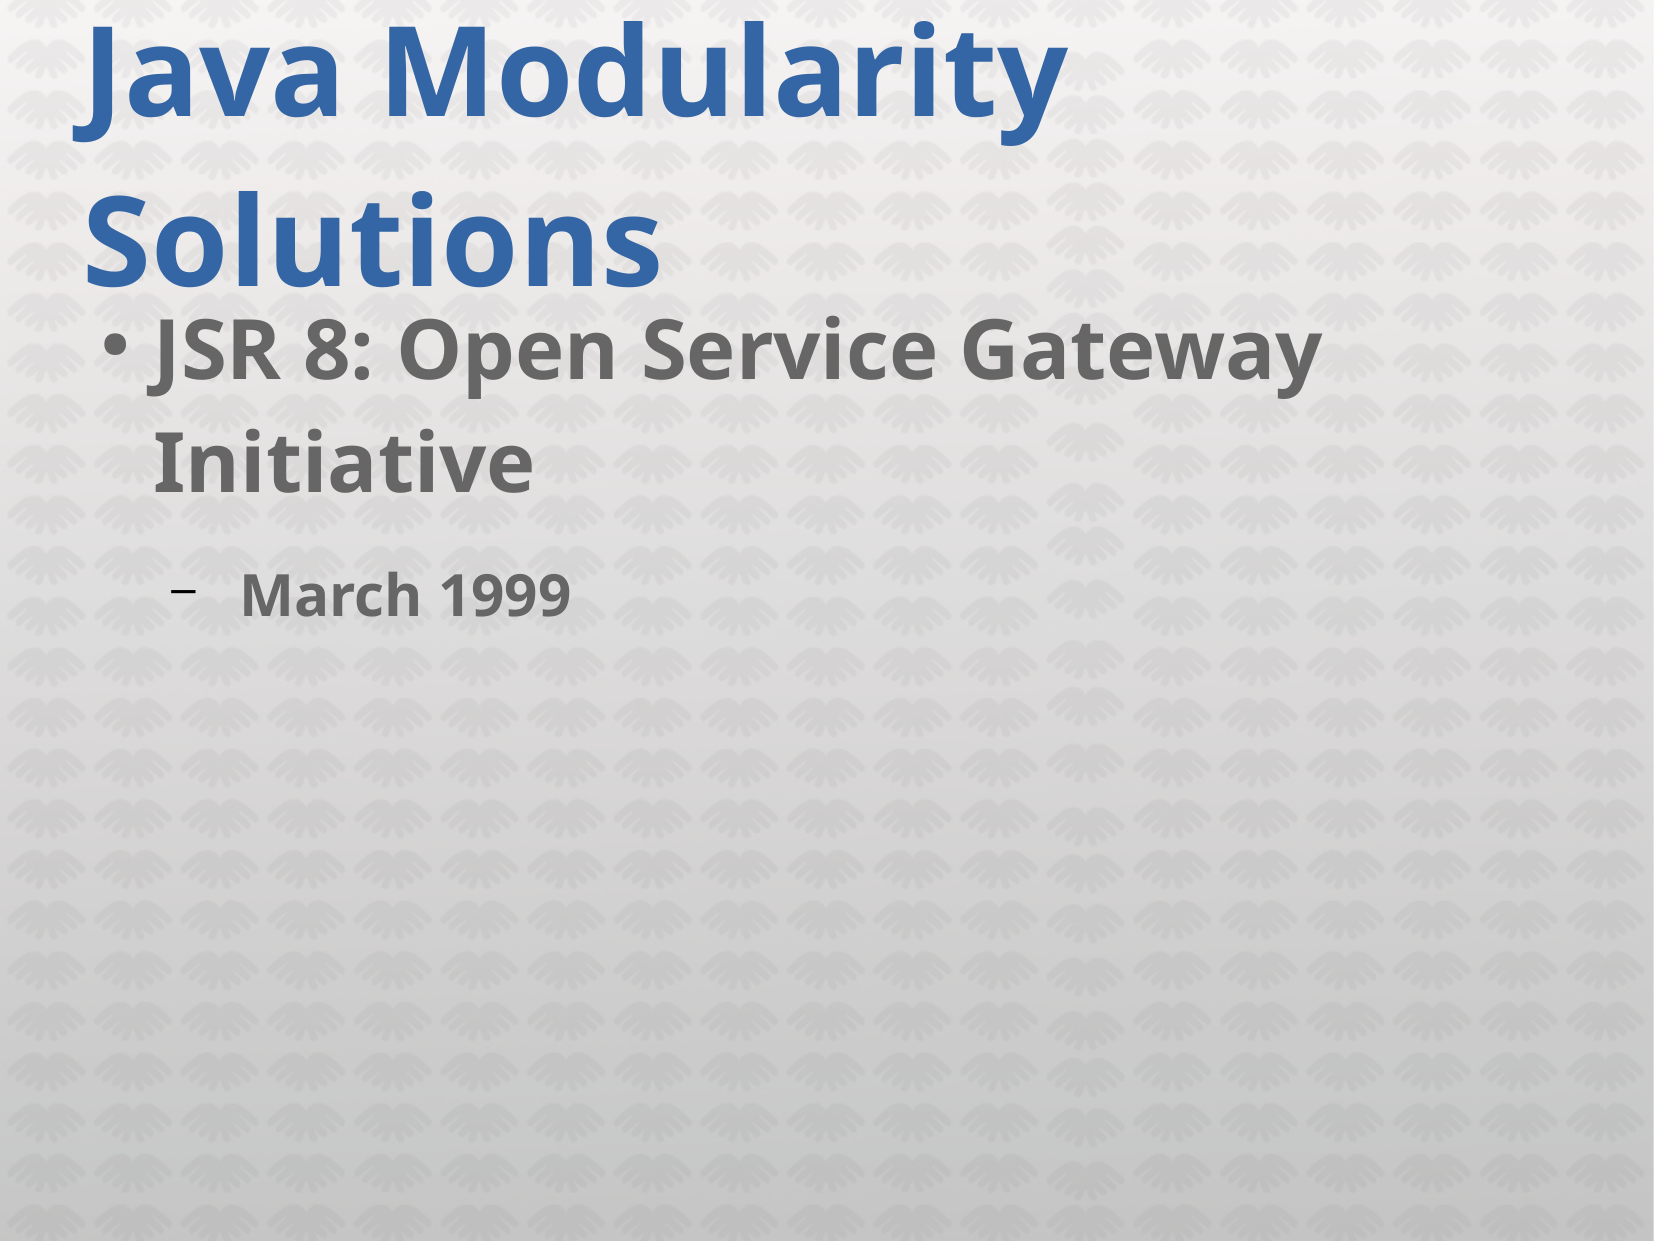

# Java Modularity Solutions
JSR 8: Open Service Gateway Initiative
 March 1999